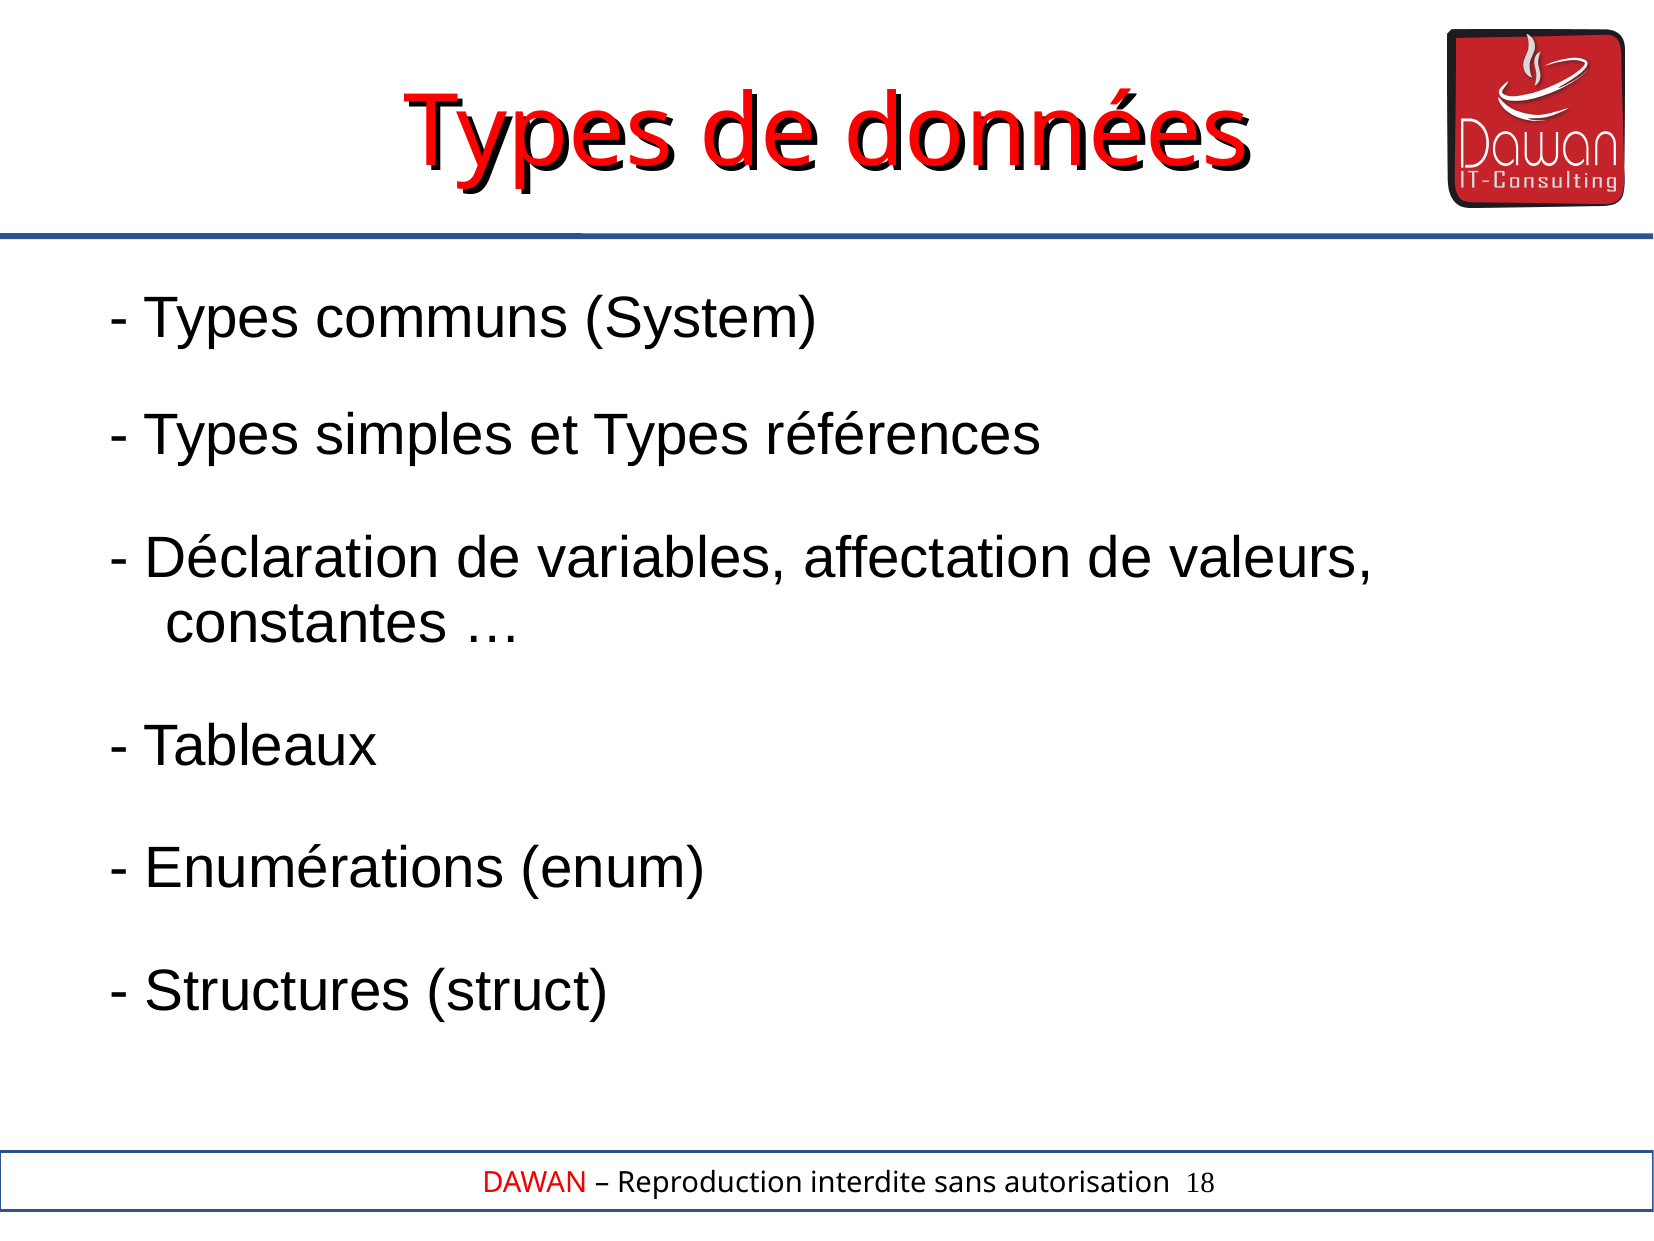

Types de données
- Types communs (System)
- Types simples et Types références
- Déclaration de variables, affectation de valeurs, constantes …
- Tableaux
- Enumérations (enum)
- Structures (struct)
17